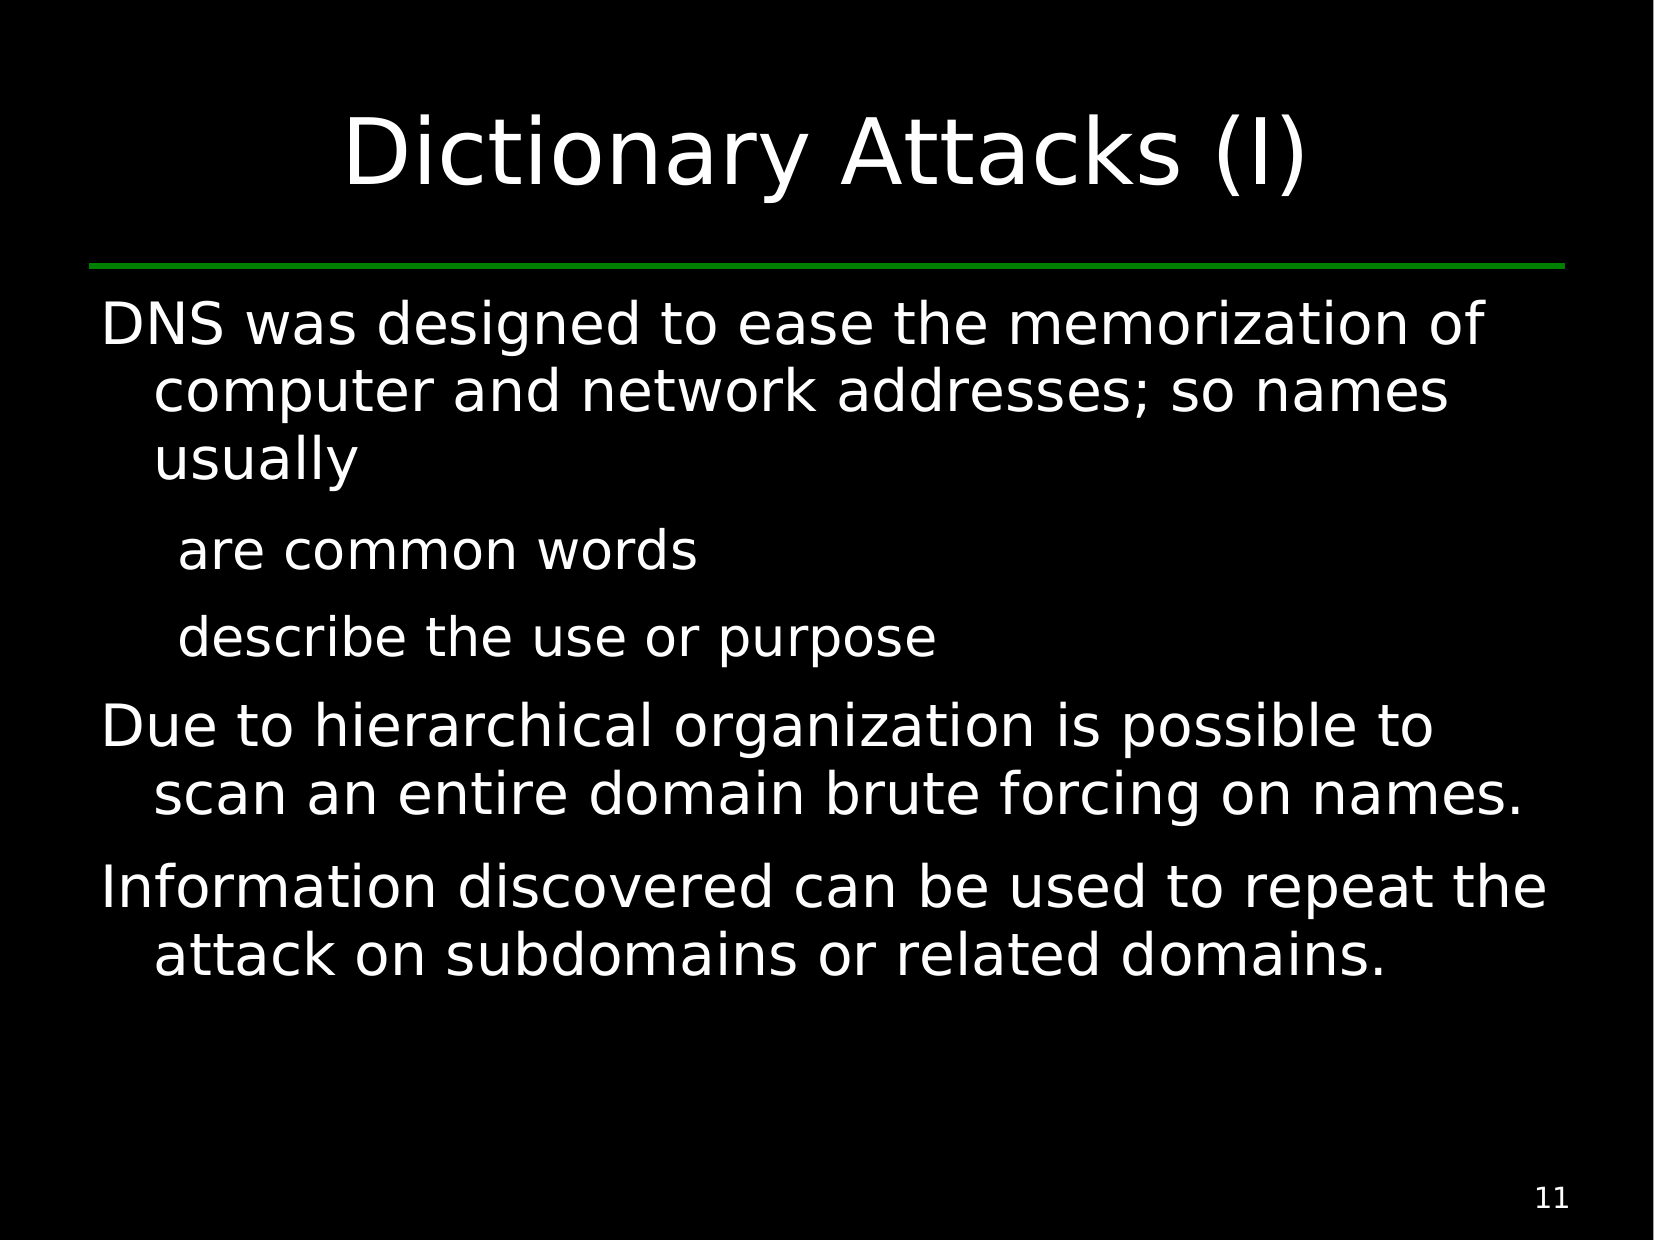

# Dictionary Attacks (I)
DNS was designed to ease the memorization of computer and network addresses; so names usually
are common words
describe the use or purpose
Due to hierarchical organization is possible to scan an entire domain brute forcing on names.
Information discovered can be used to repeat the attack on subdomains or related domains.
11